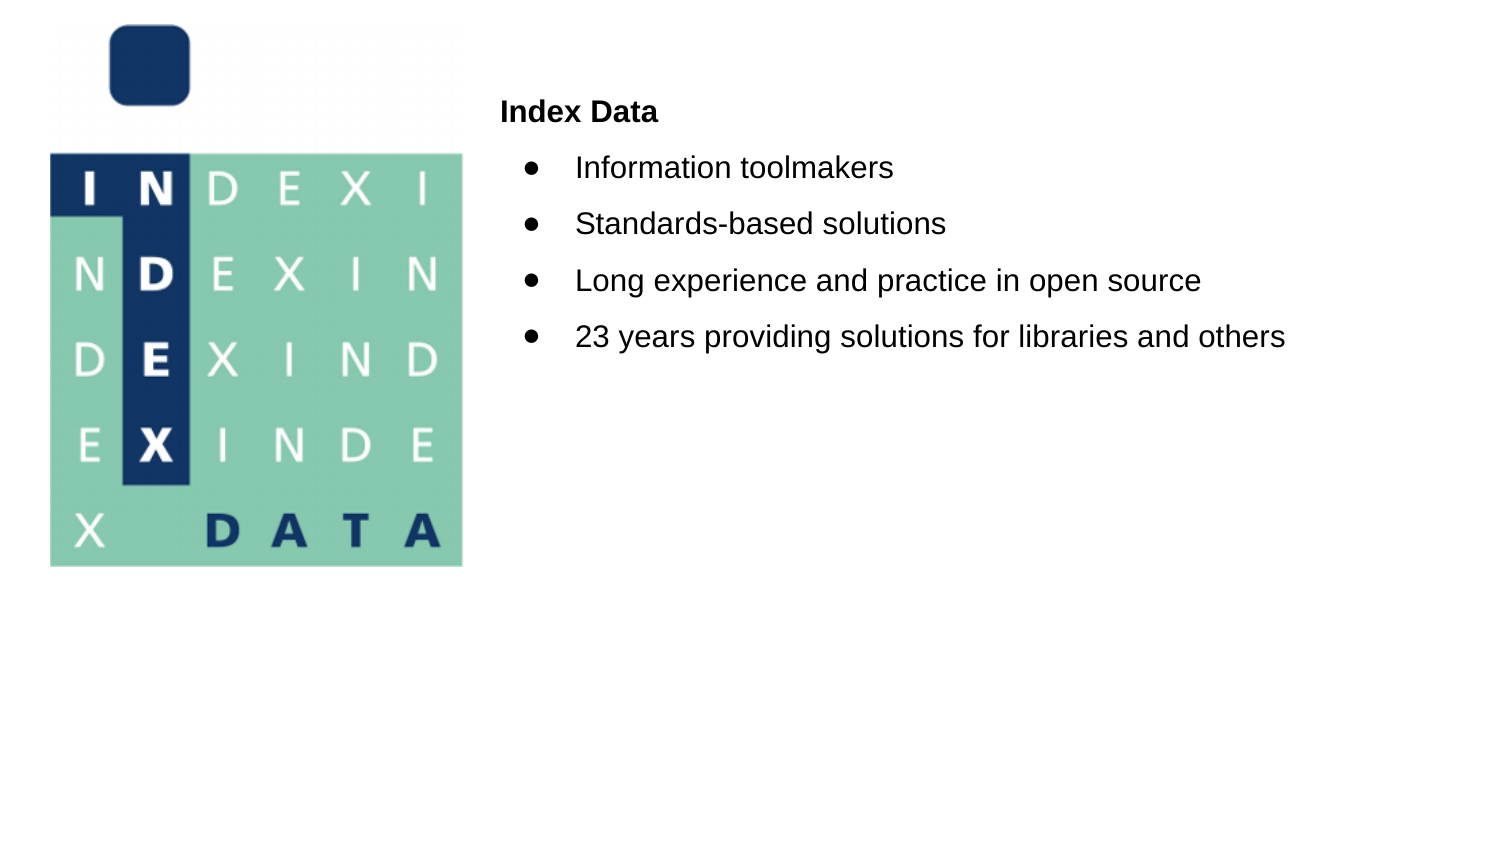

Index Data
Information toolmakers
Standards-based solutions
Long experience and practice in open source
23 years providing solutions for libraries and others